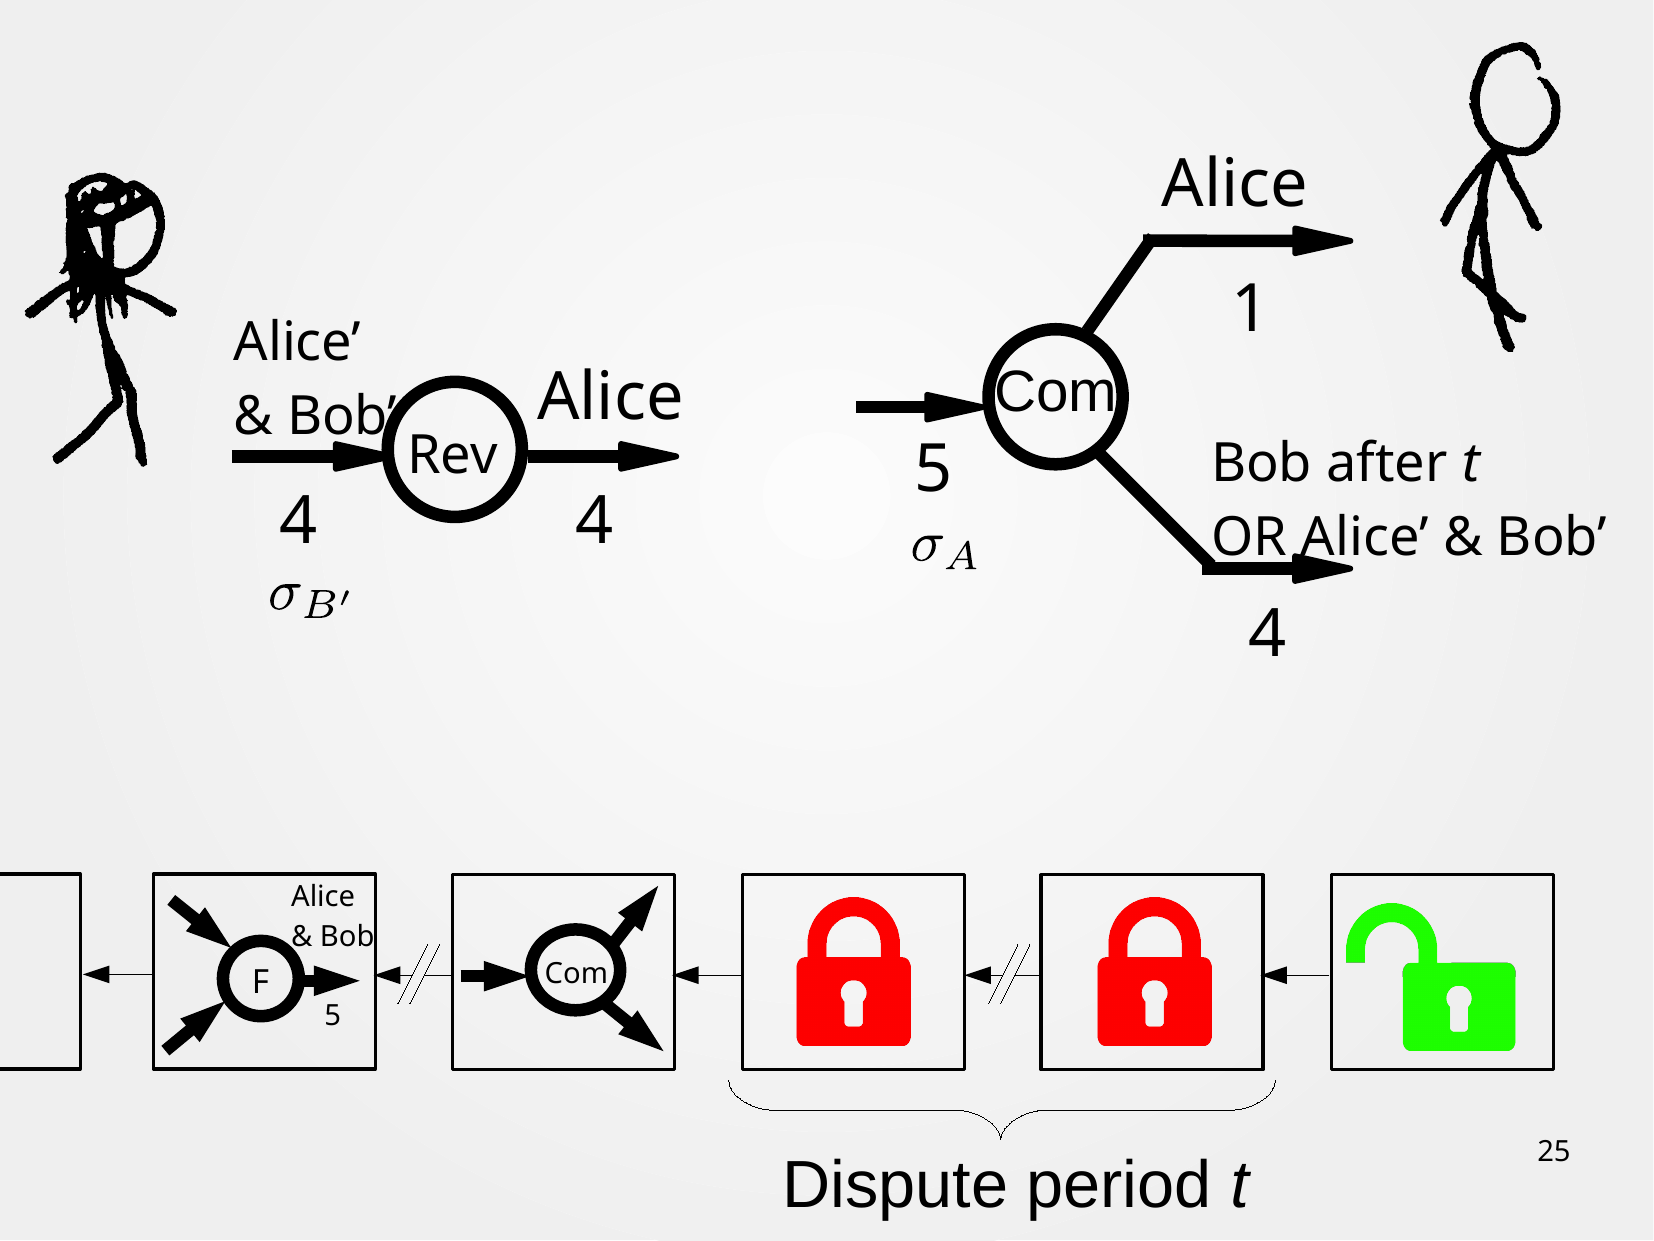

Alice
1
Alice’
& Bob’
Alice
Com
Rev
5
Bob after t
OR Alice’ & Bob’
4
4
4
Alice
& Bob
Com
F
5
25
Dispute period t